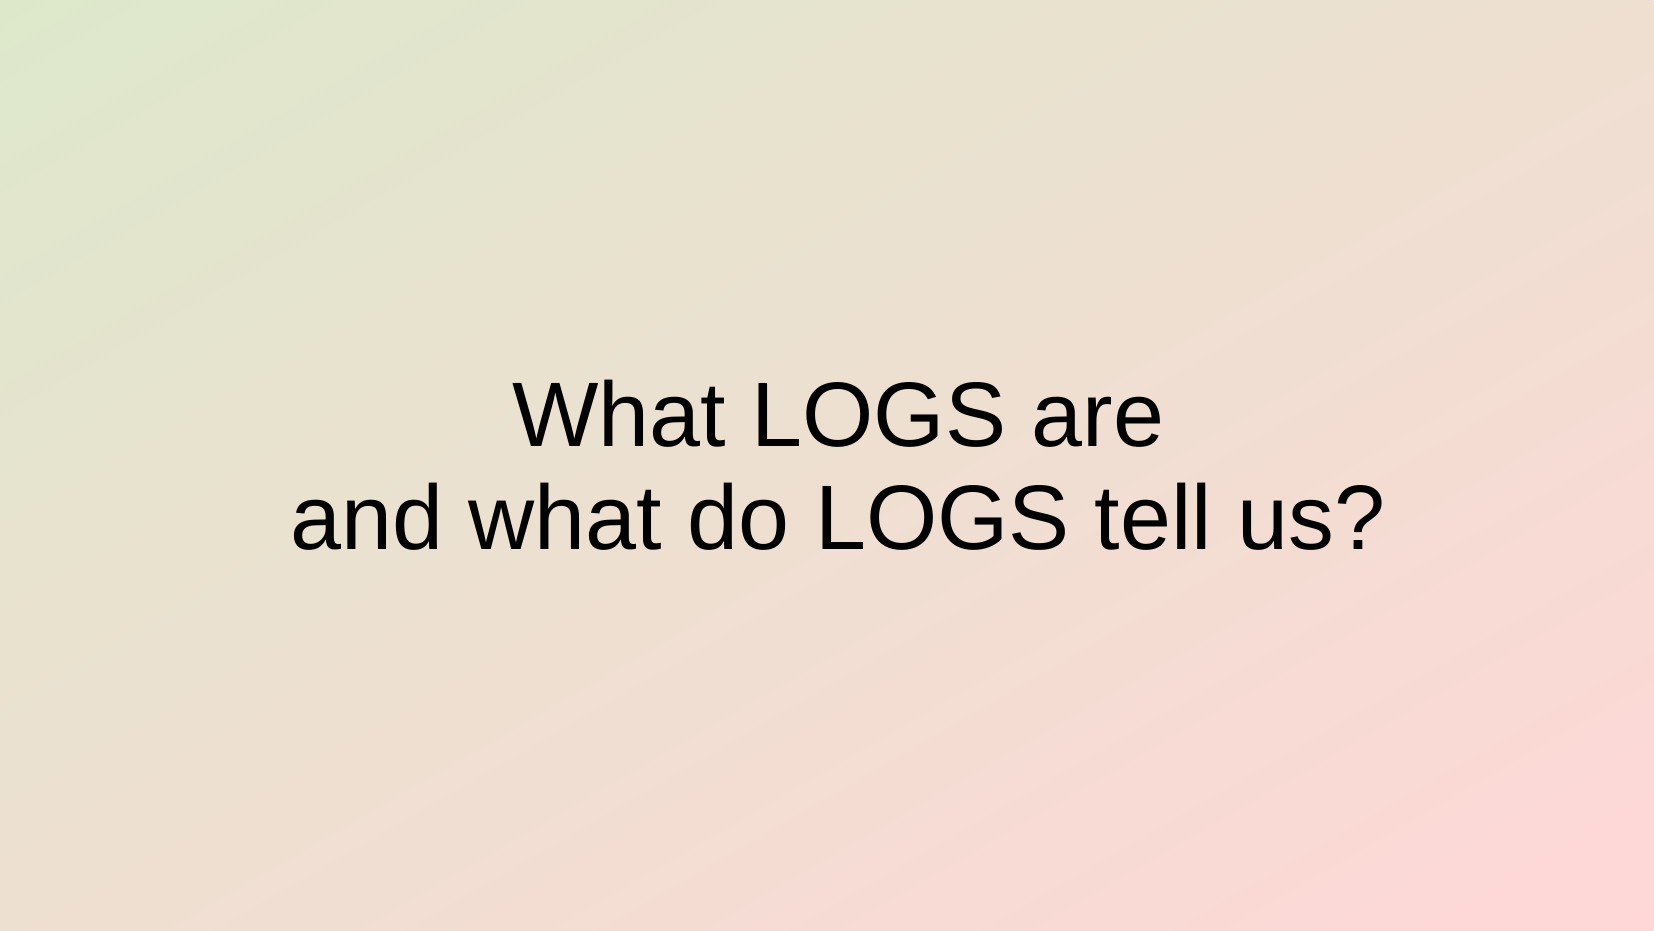

# What LOGS are
and what do LOGS tell us?